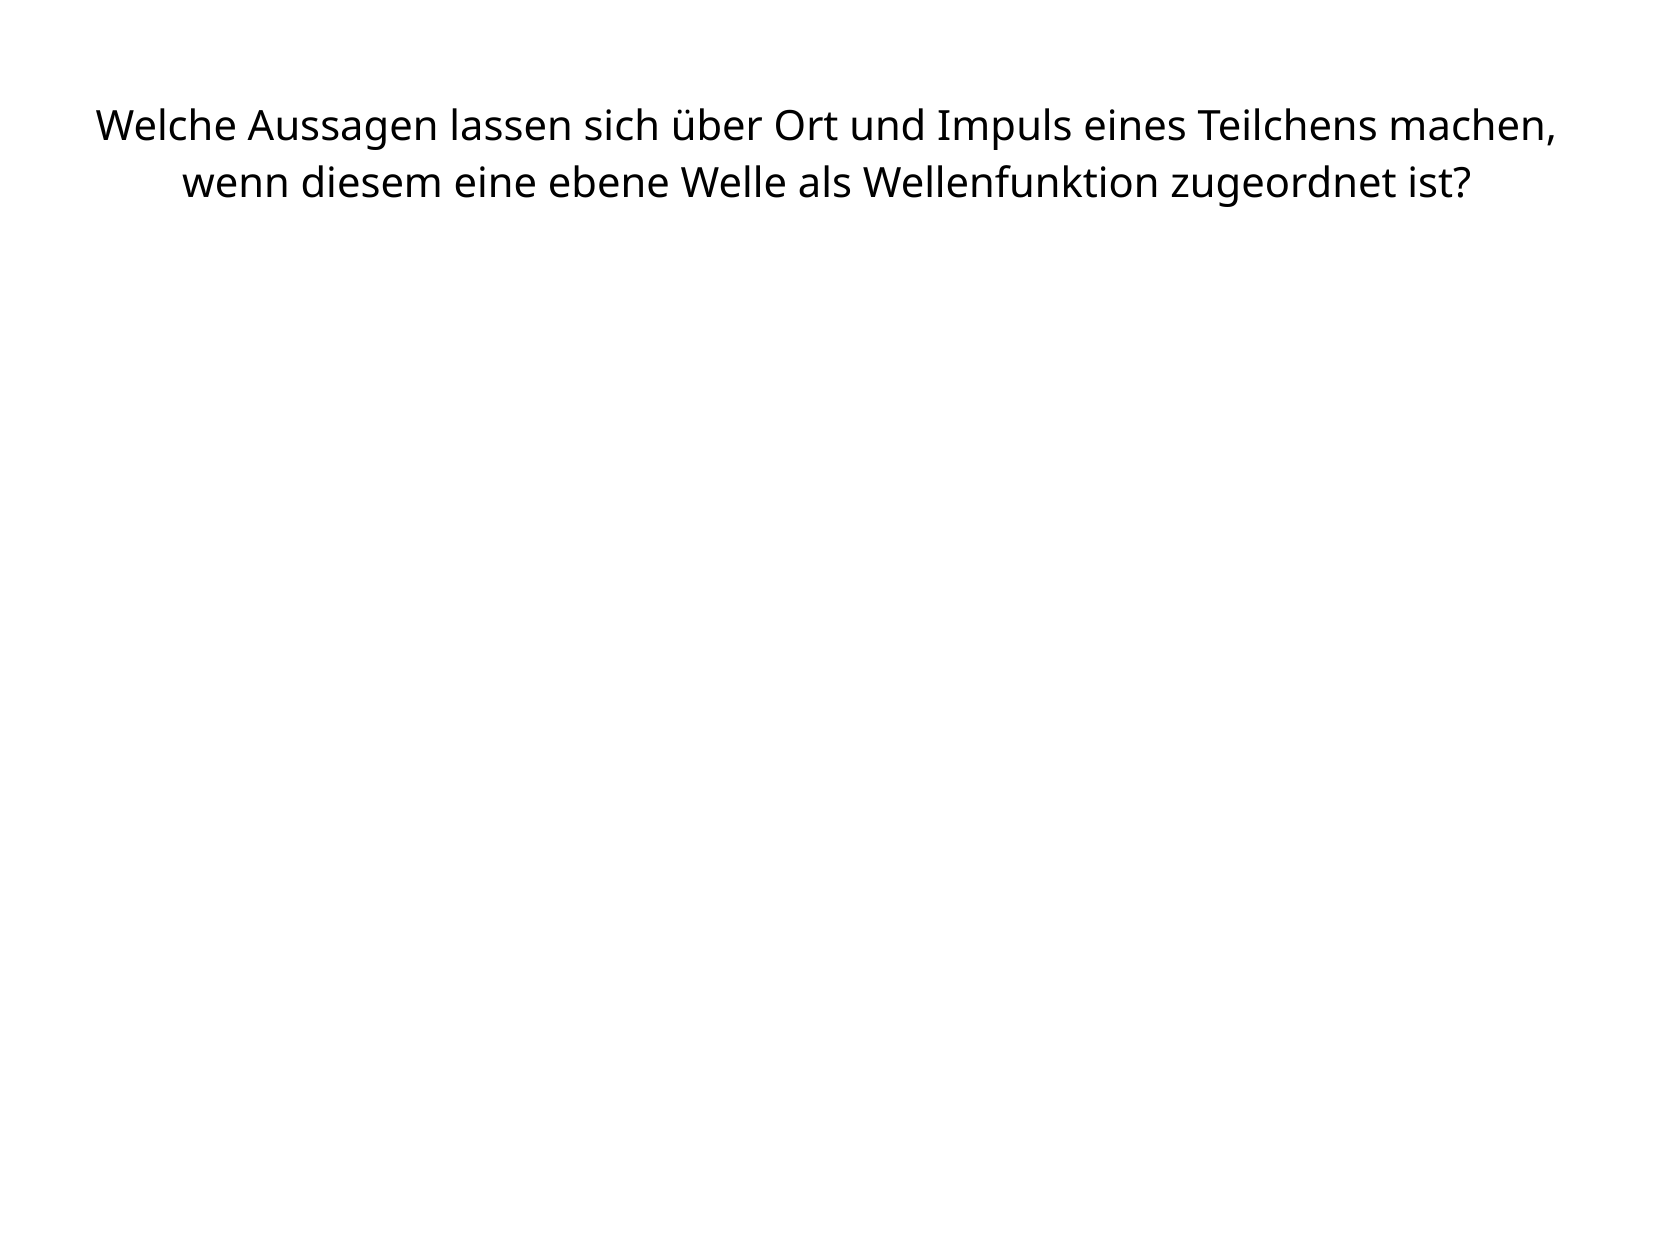

# Welche Aussagen lassen sich über Ort und Impuls eines Teilchens machen, wenn diesem eine ebene Welle als Wellenfunktion zugeordnet ist?